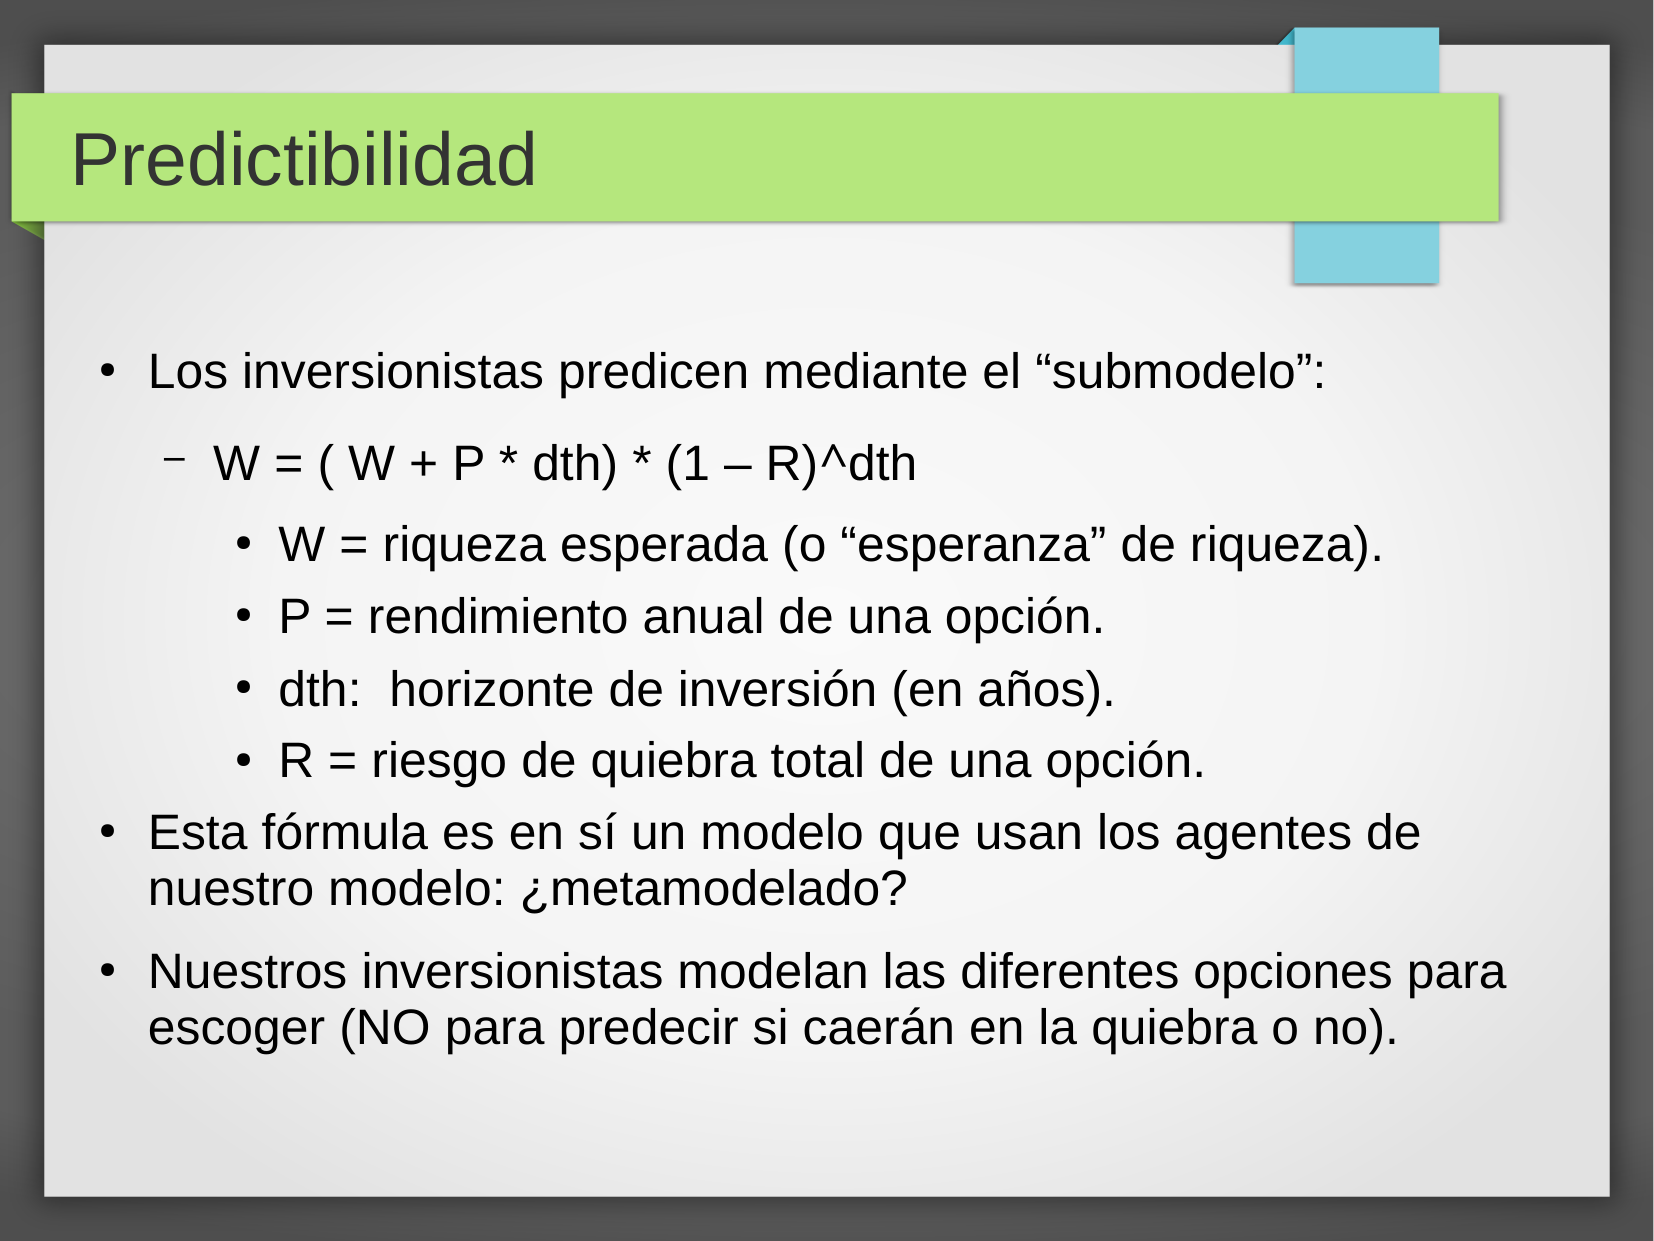

# Predictibilidad
Los inversionistas predicen mediante el “submodelo”:
W = ( W + P * dth) * (1 – R)^dth
W = riqueza esperada (o “esperanza” de riqueza).
P = rendimiento anual de una opción.
dth: horizonte de inversión (en años).
R = riesgo de quiebra total de una opción.
Esta fórmula es en sí un modelo que usan los agentes de nuestro modelo: ¿metamodelado?
Nuestros inversionistas modelan las diferentes opciones para escoger (NO para predecir si caerán en la quiebra o no).